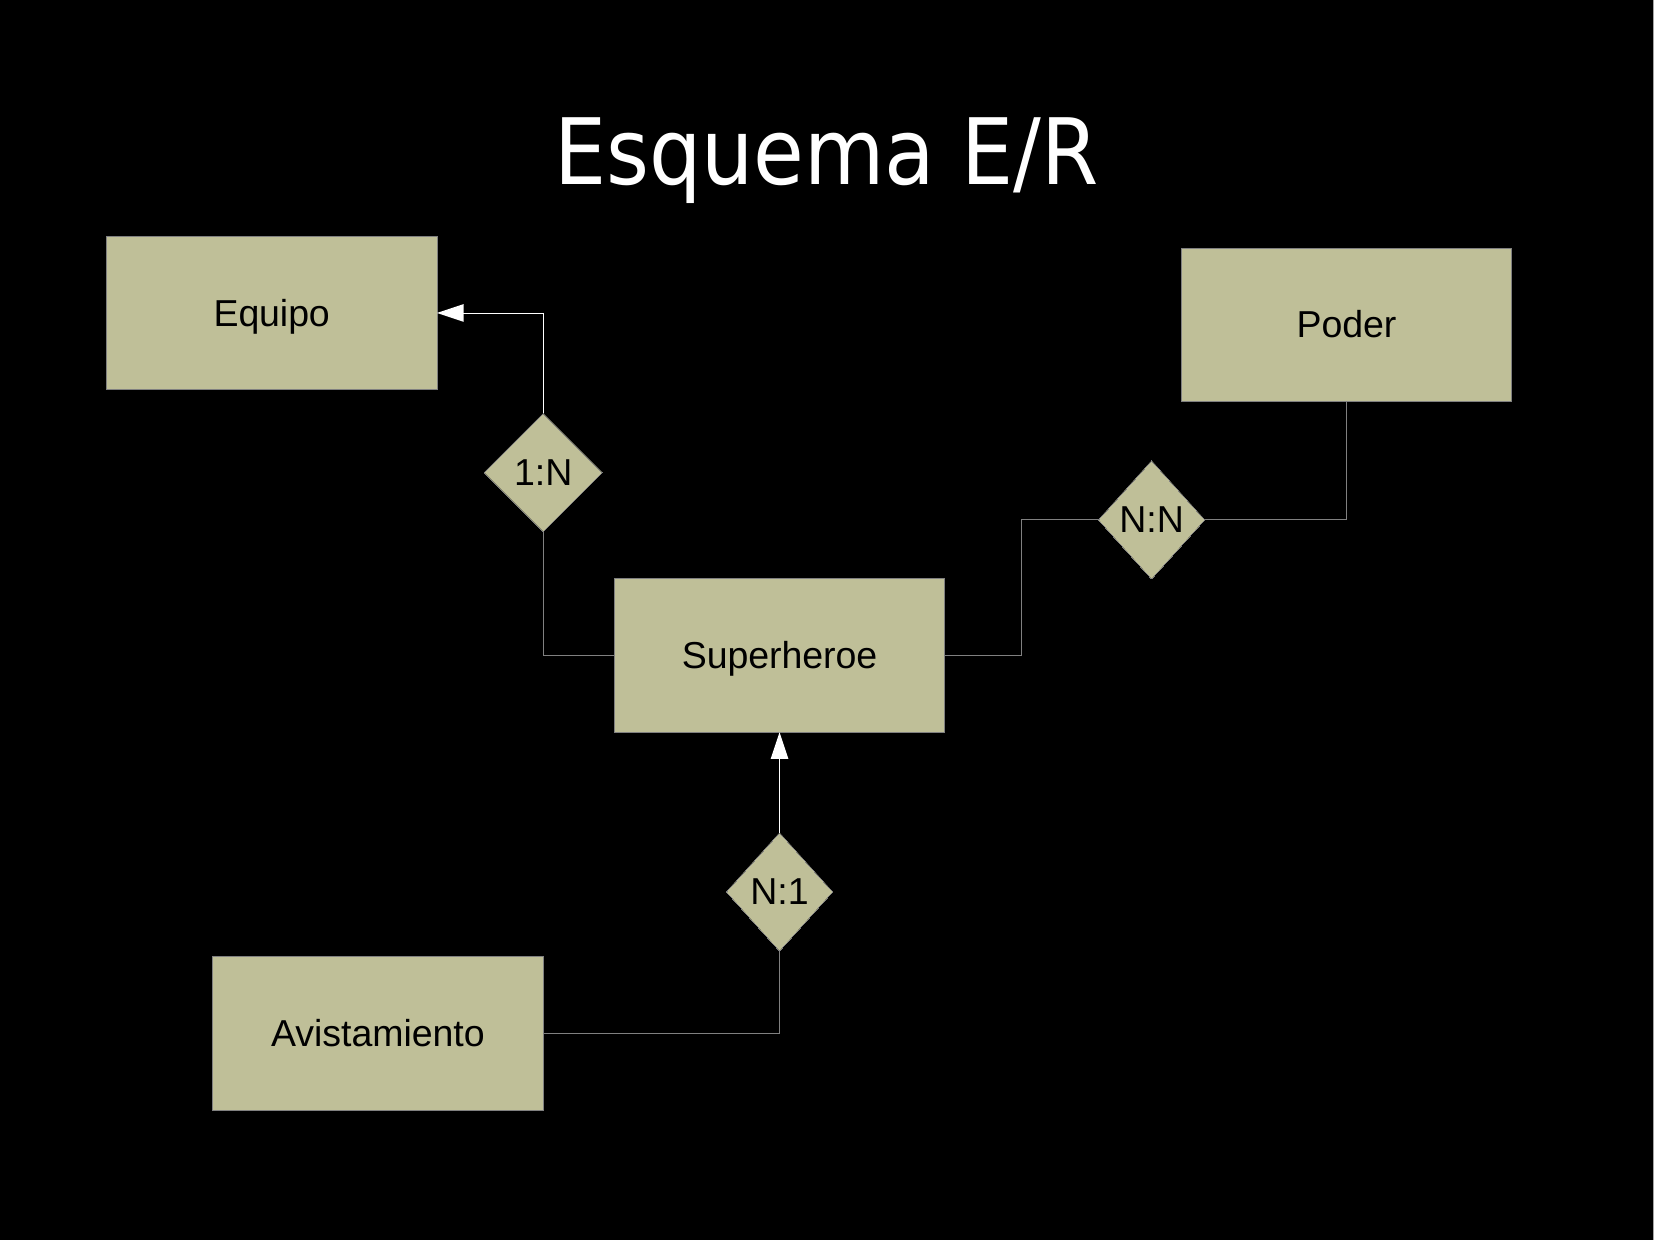

# Esquema E/R
Equipo
Poder
1:N
N:N
Superheroe
N:1
Avistamiento